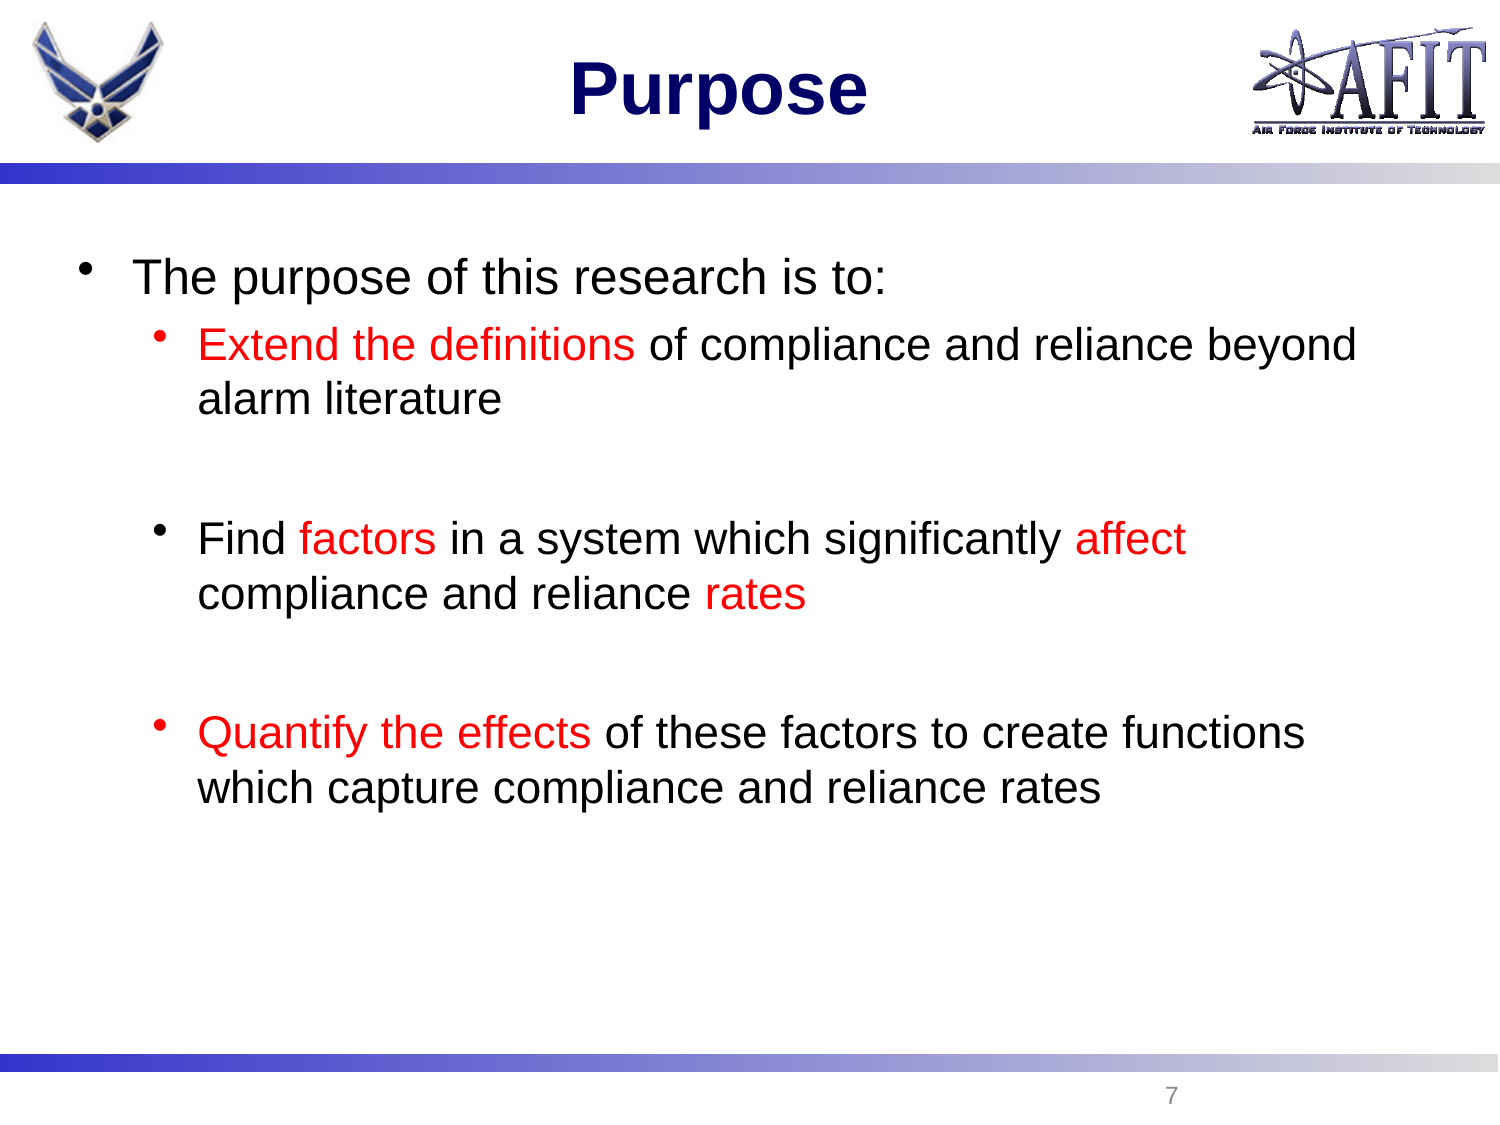

# Purpose
The purpose of this research is to:
Extend the definitions of compliance and reliance beyond alarm literature
Find factors in a system which significantly affect compliance and reliance rates
Quantify the effects of these factors to create functions which capture compliance and reliance rates